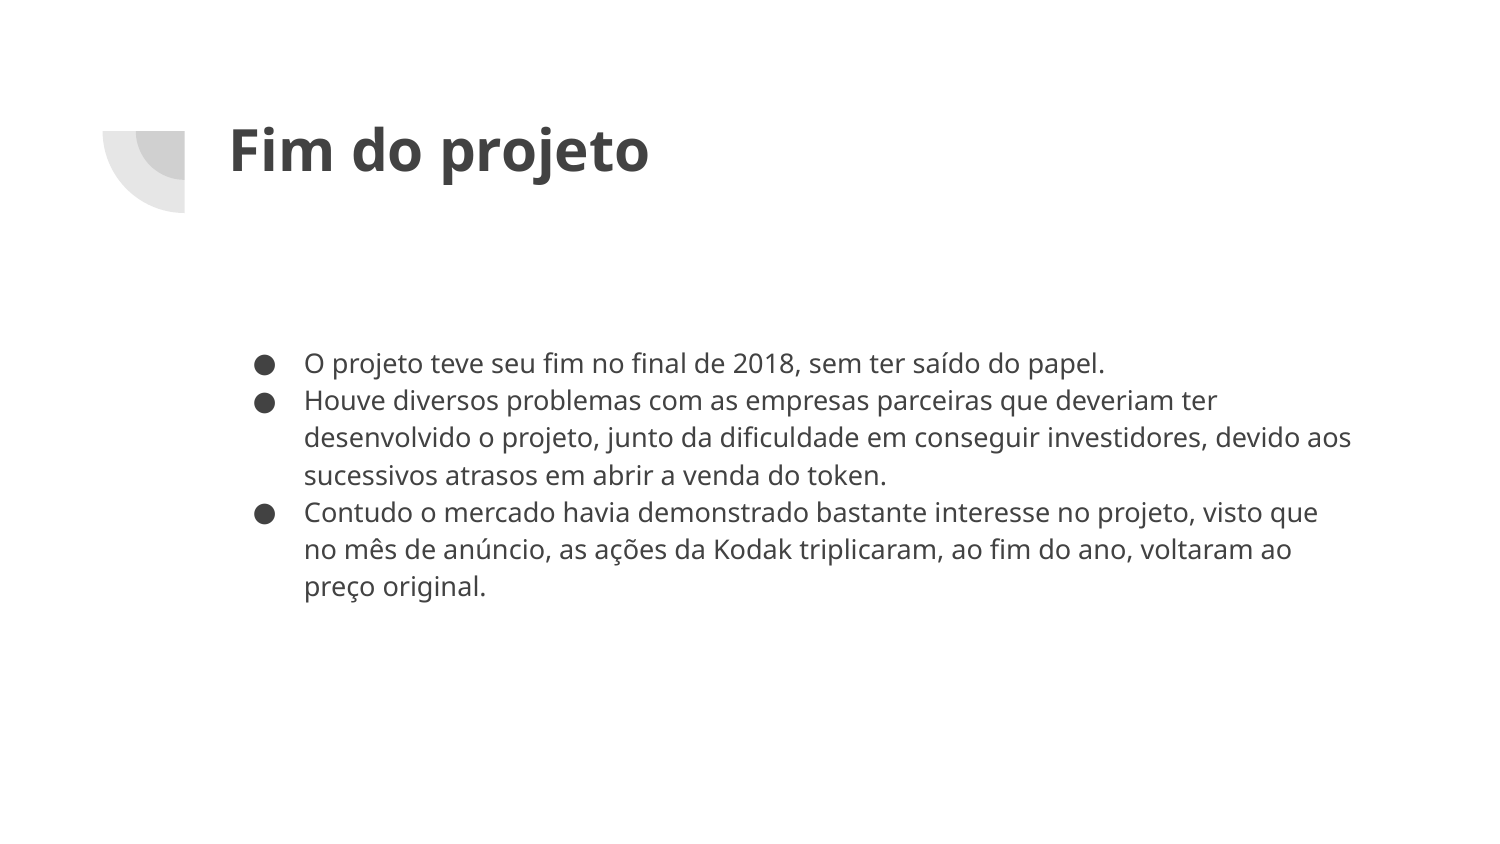

# Fim do projeto
O projeto teve seu fim no final de 2018, sem ter saído do papel.
Houve diversos problemas com as empresas parceiras que deveriam ter desenvolvido o projeto, junto da dificuldade em conseguir investidores, devido aos sucessivos atrasos em abrir a venda do token.
Contudo o mercado havia demonstrado bastante interesse no projeto, visto que no mês de anúncio, as ações da Kodak triplicaram, ao fim do ano, voltaram ao preço original.